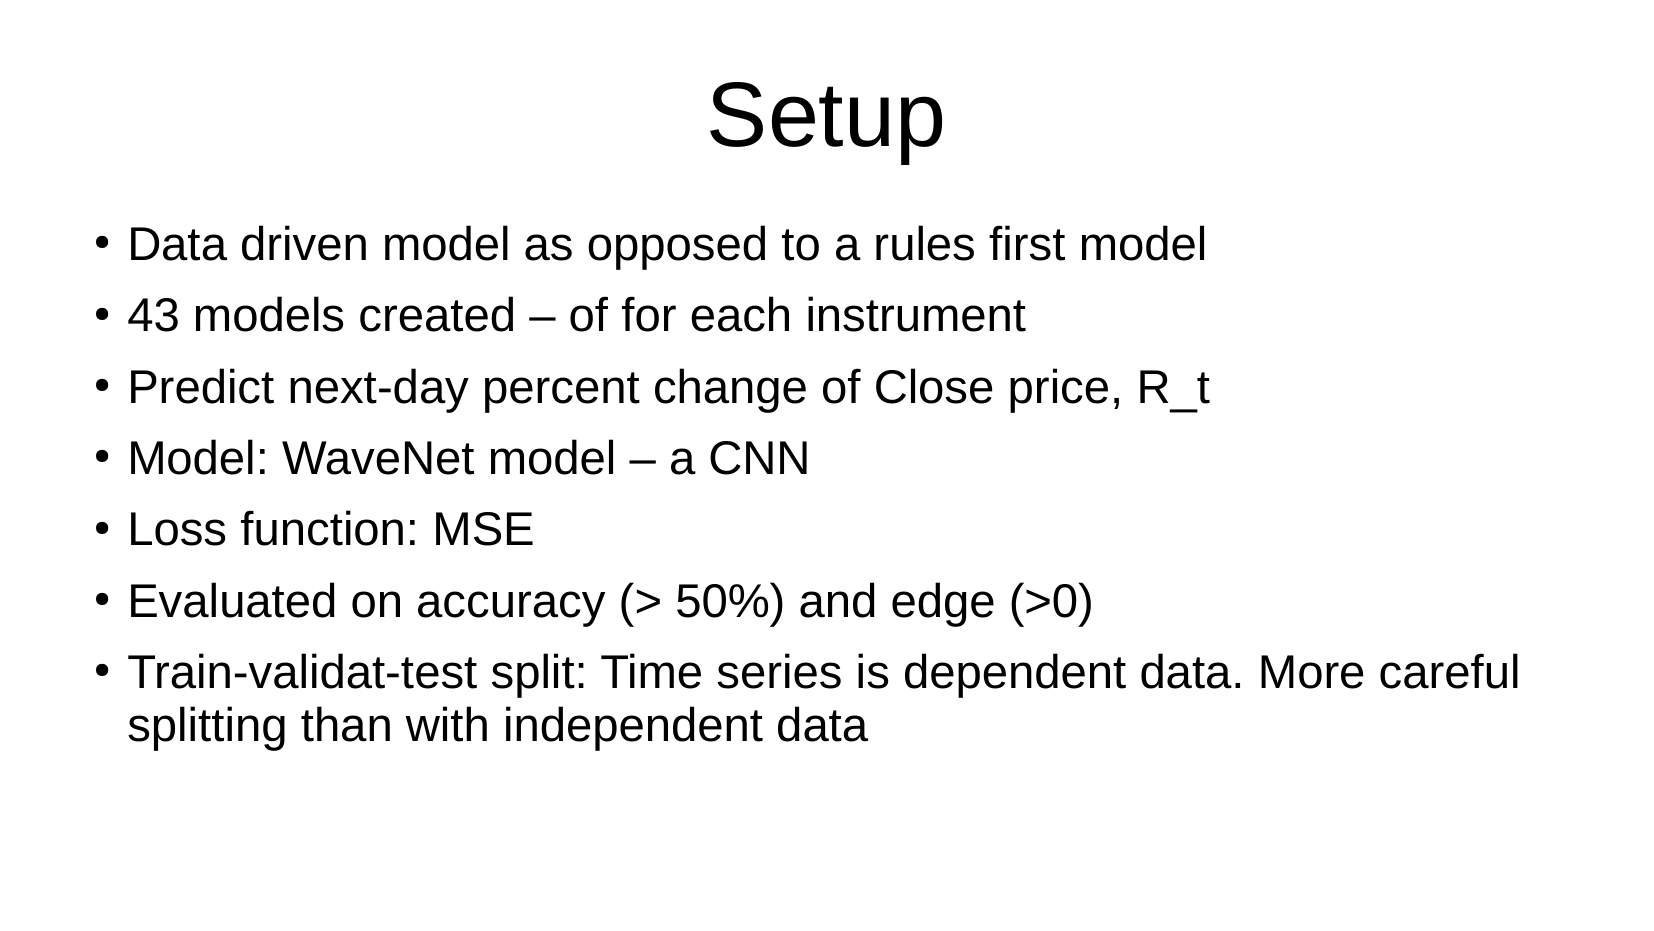

# Setup
Data driven model as opposed to a rules first model
43 models created – of for each instrument
Predict next-day percent change of Close price, R_t
Model: WaveNet model – a CNN
Loss function: MSE
Evaluated on accuracy (> 50%) and edge (>0)
Train-validat-test split: Time series is dependent data. More careful splitting than with independent data